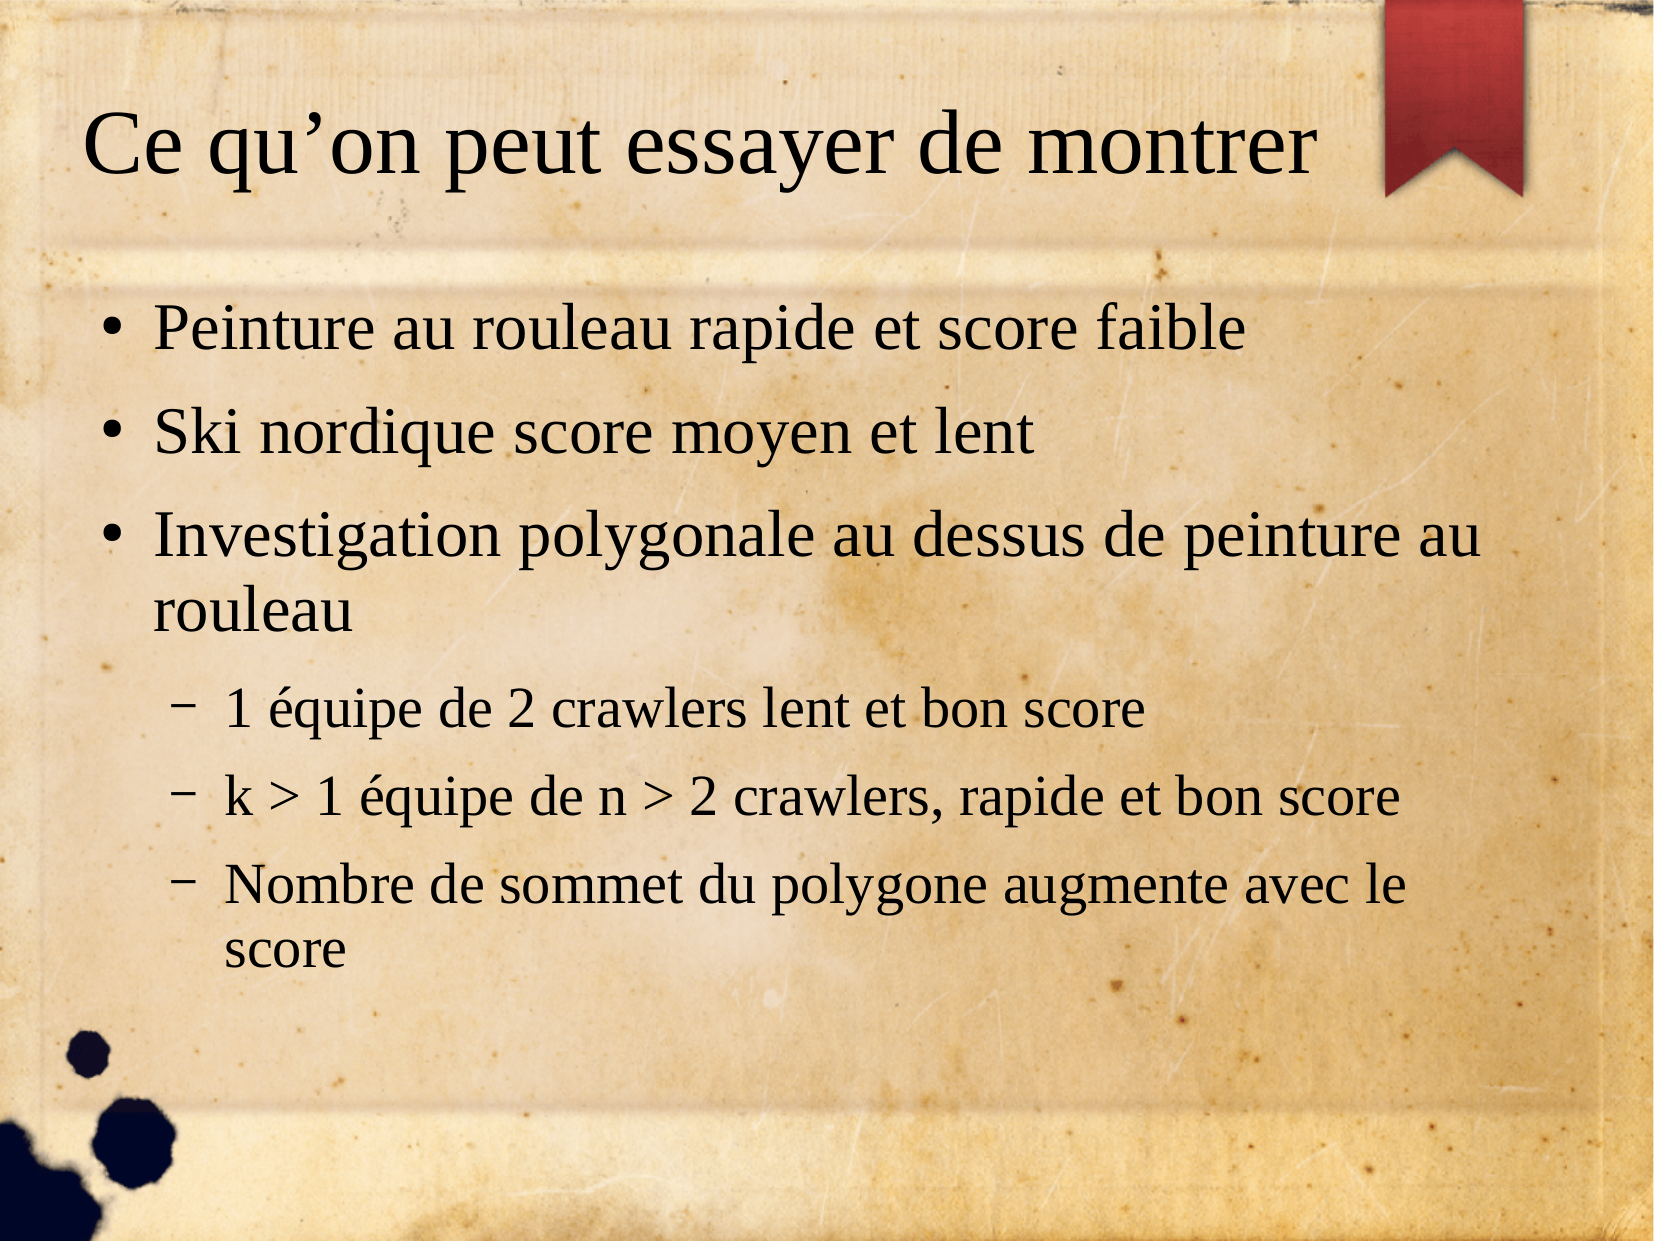

# Ce qu’on peut essayer de montrer
Peinture au rouleau rapide et score faible
Ski nordique score moyen et lent
Investigation polygonale au dessus de peinture au rouleau
1 équipe de 2 crawlers lent et bon score
k > 1 équipe de n > 2 crawlers, rapide et bon score
Nombre de sommet du polygone augmente avec le score